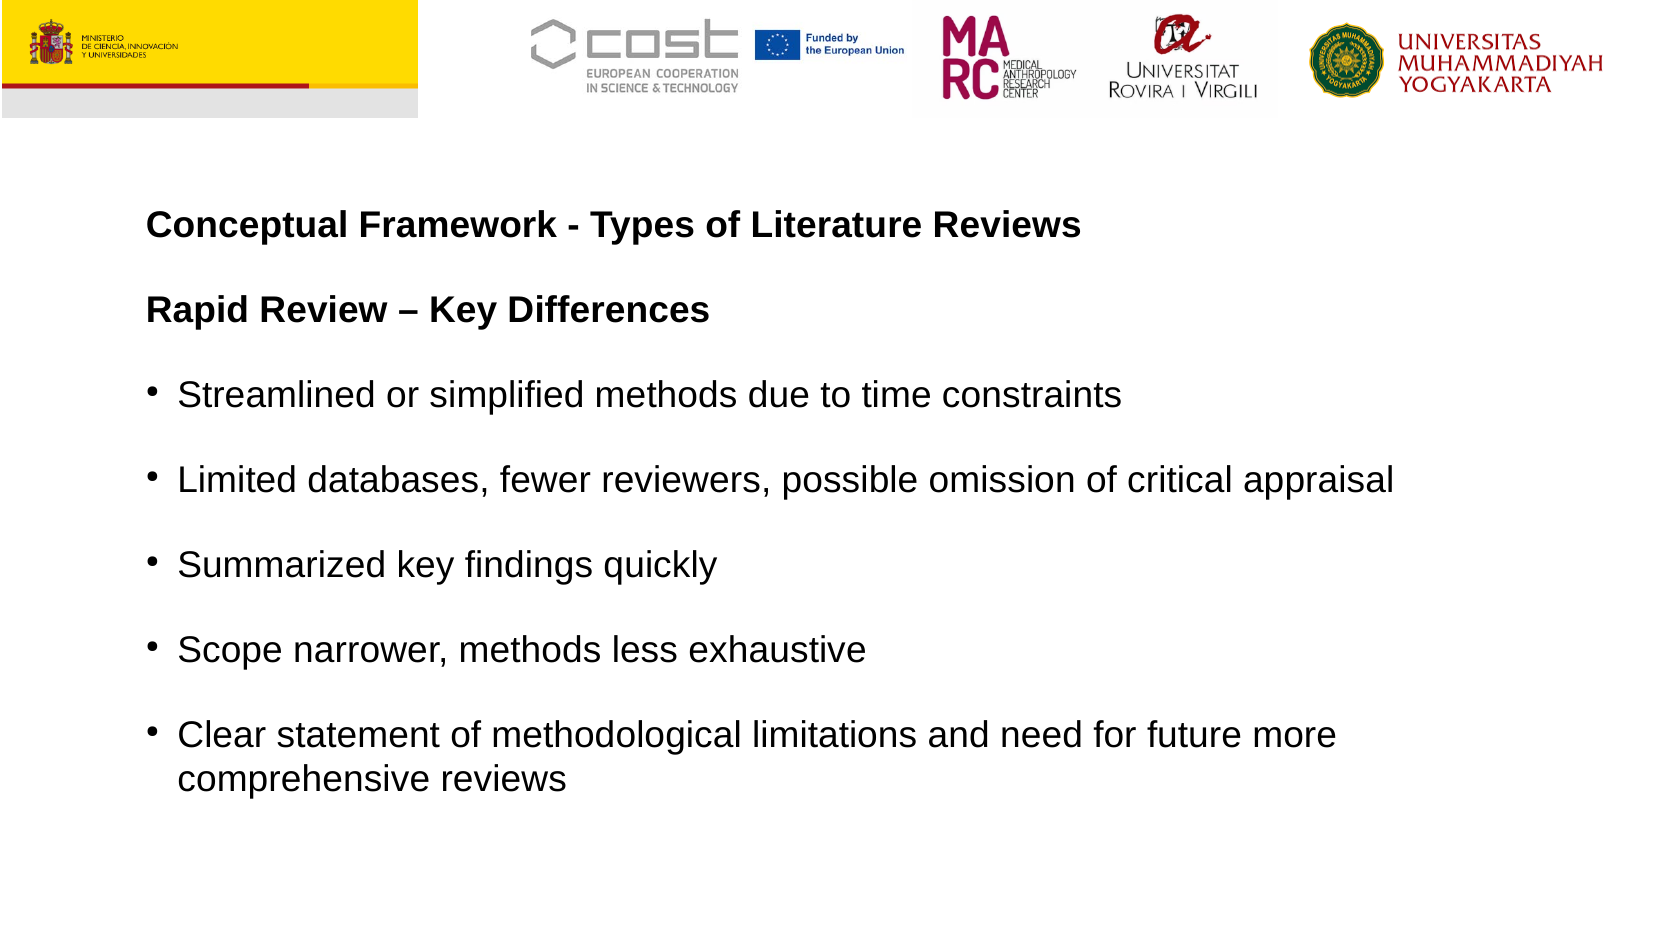

Conceptual Framework - Types of Literature Reviews
Rapid Review – Key Differences
Streamlined or simplified methods due to time constraints
Limited databases, fewer reviewers, possible omission of critical appraisal
Summarized key findings quickly
Scope narrower, methods less exhaustive
Clear statement of methodological limitations and need for future more comprehensive reviews